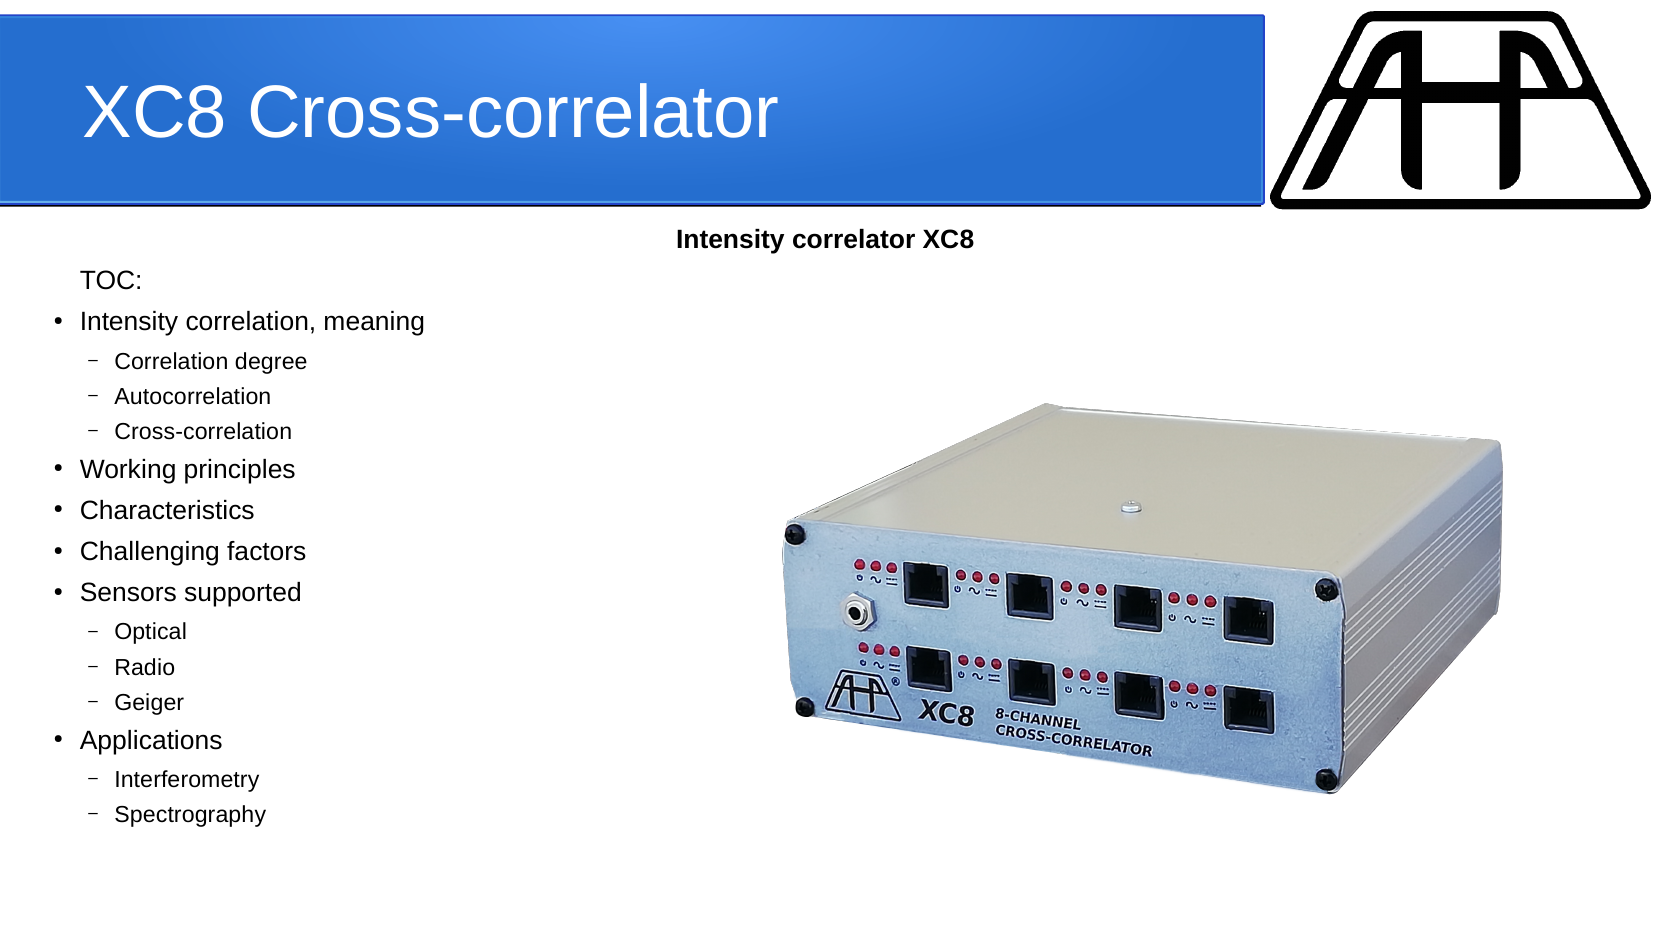

# XC8 Cross-correlator
Intensity correlator XC8
TOC:
Intensity correlation, meaning
Correlation degree
Autocorrelation
Cross-correlation
Working principles
Characteristics
Challenging factors
Sensors supported
Optical
Radio
Geiger
Applications
Interferometry
Spectrography